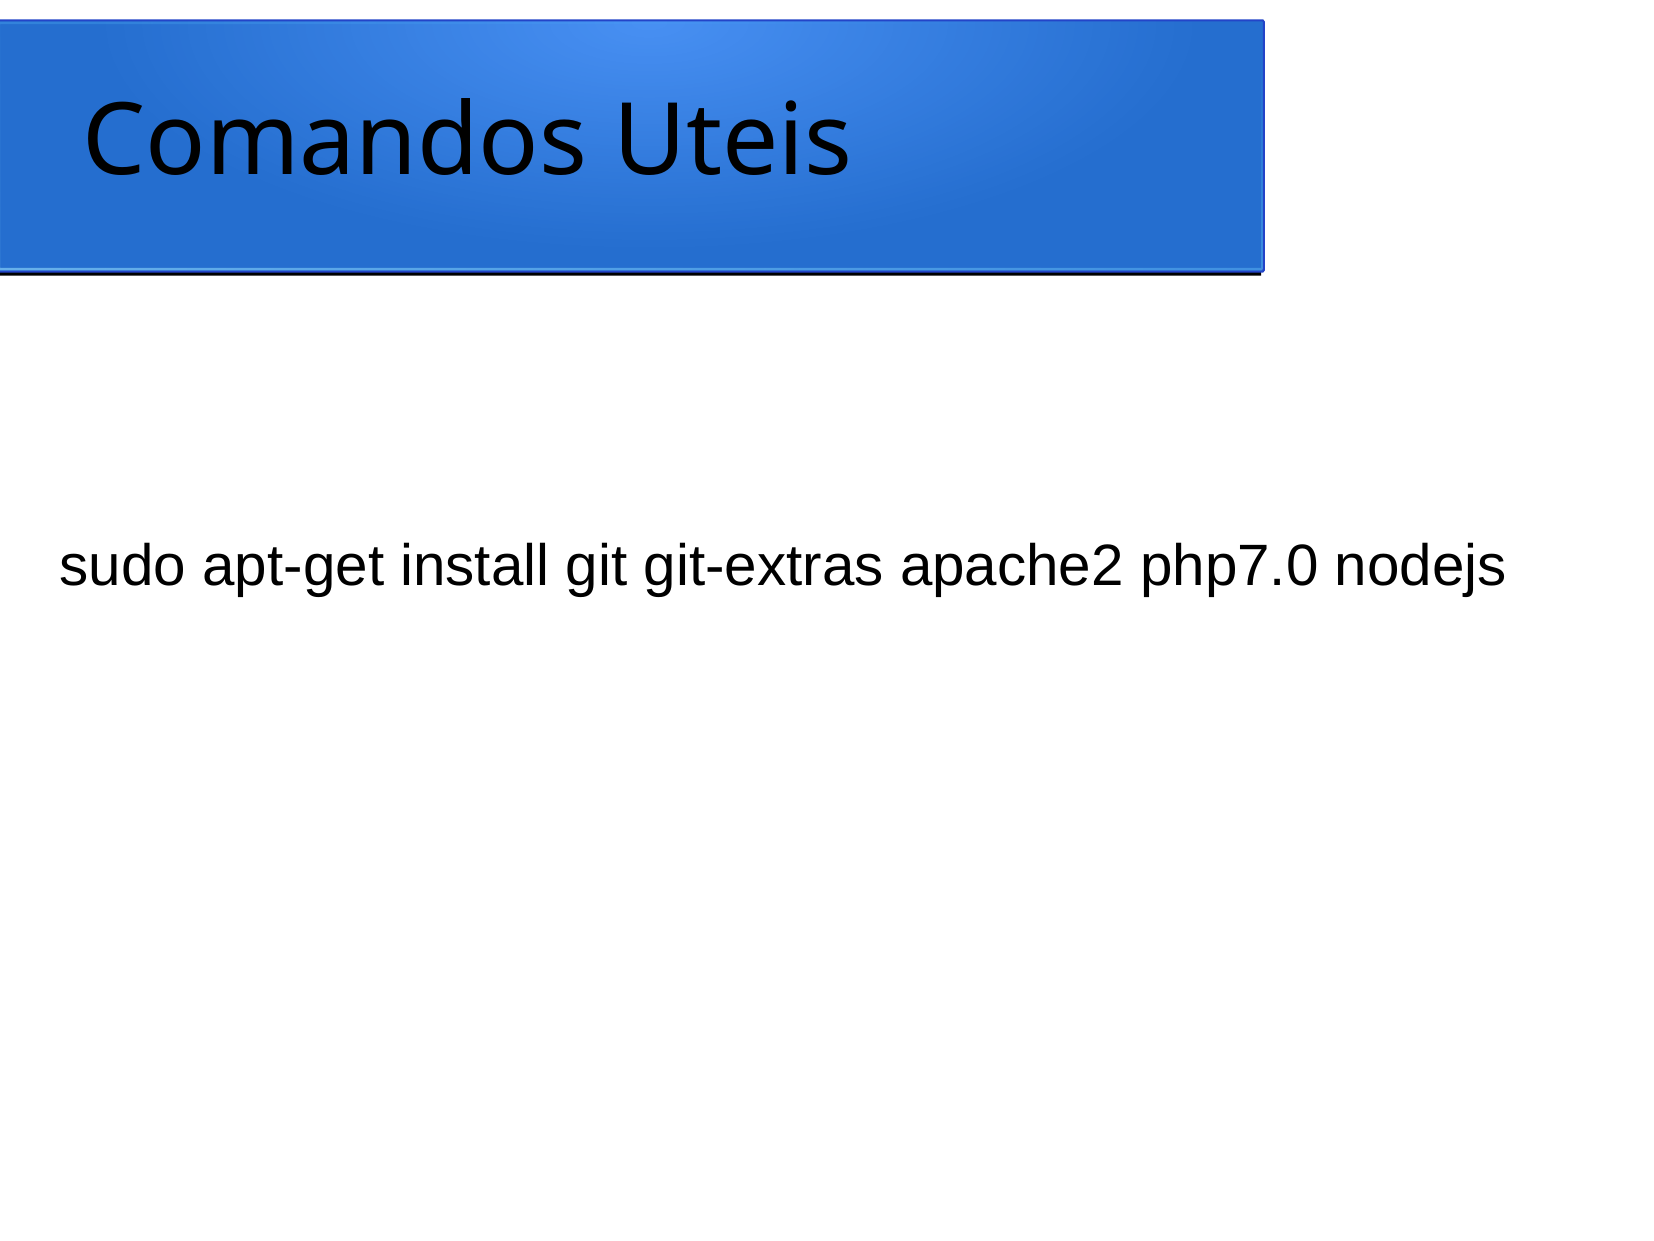

# Comandos Uteis
sudo apt-get install git git-extras apache2 php7.0 nodejs